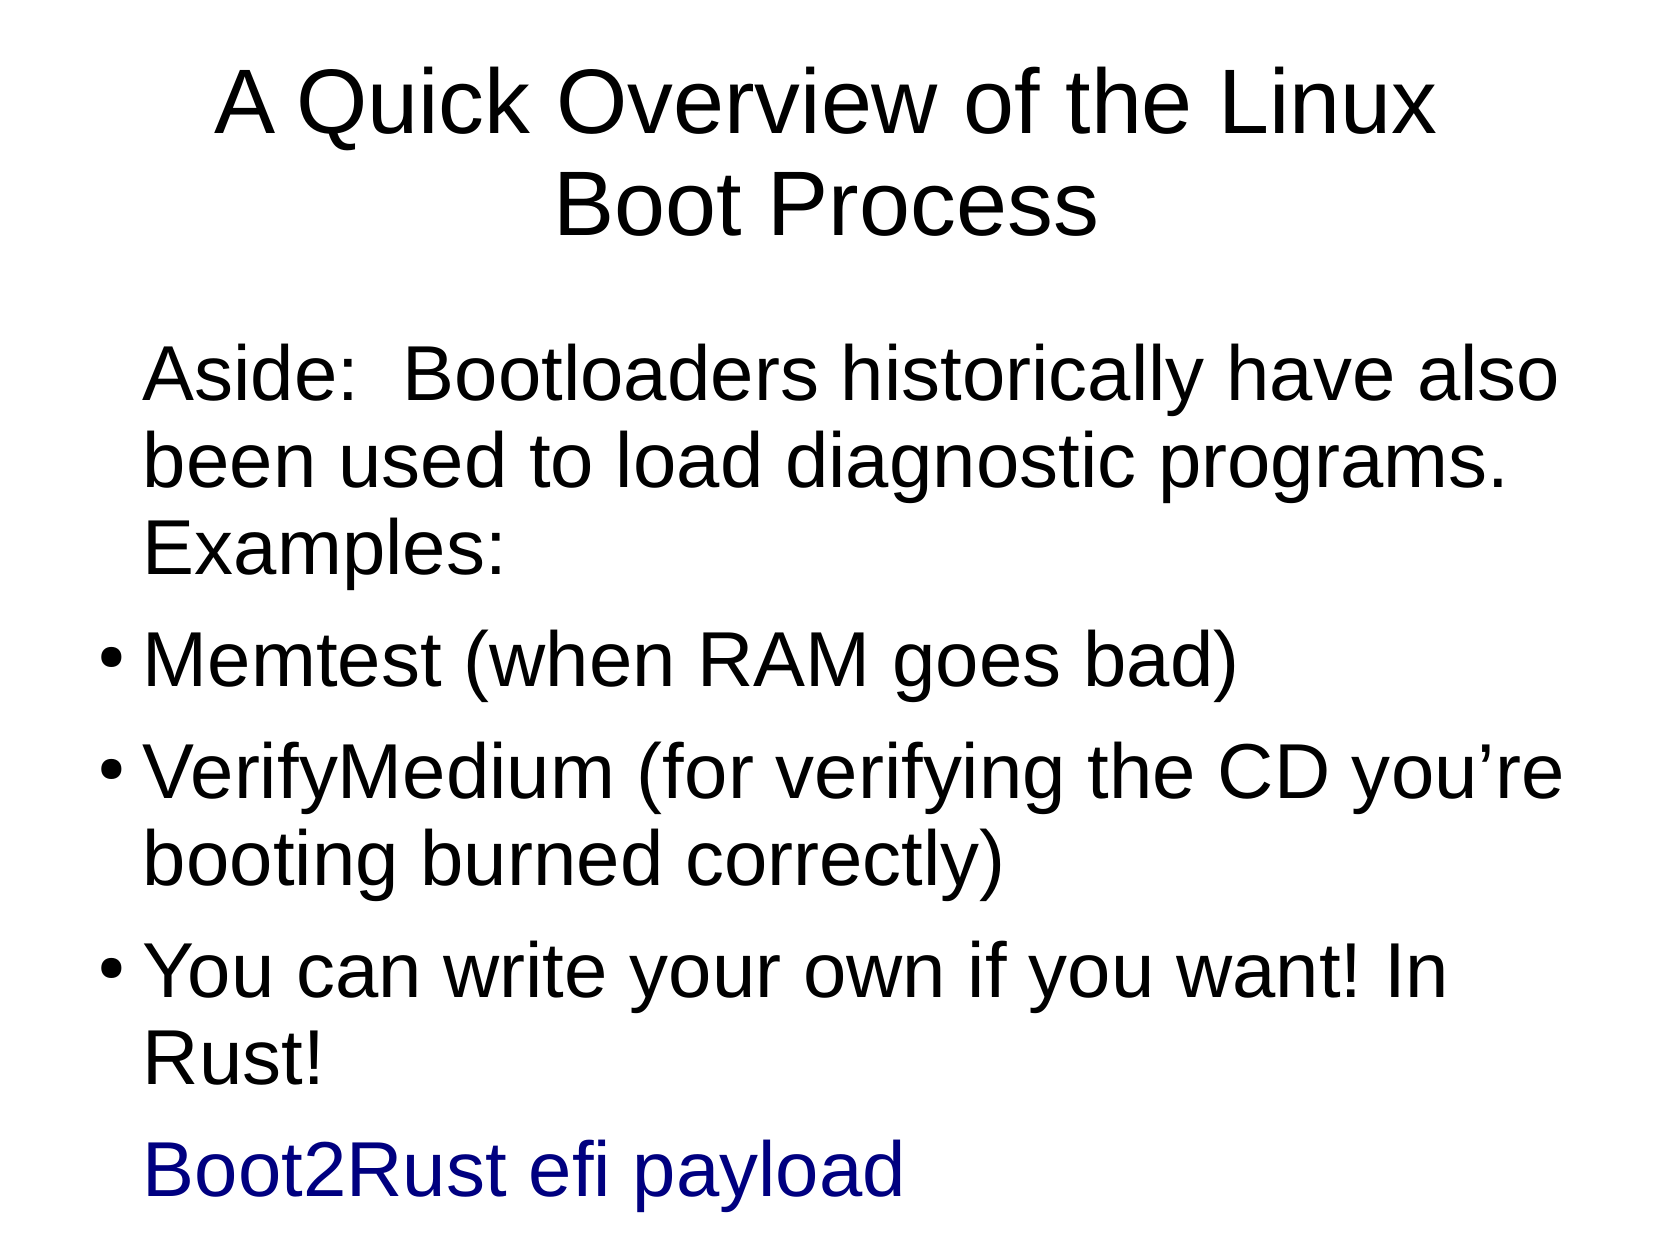

# A Quick Overview of the Linux Boot Process
Aside: Bootloaders historically have also been used to load diagnostic programs. Examples:
Memtest (when RAM goes bad)
VerifyMedium (for verifying the CD you’re booting burned correctly)
You can write your own if you want! In Rust!
Boot2Rust efi payload